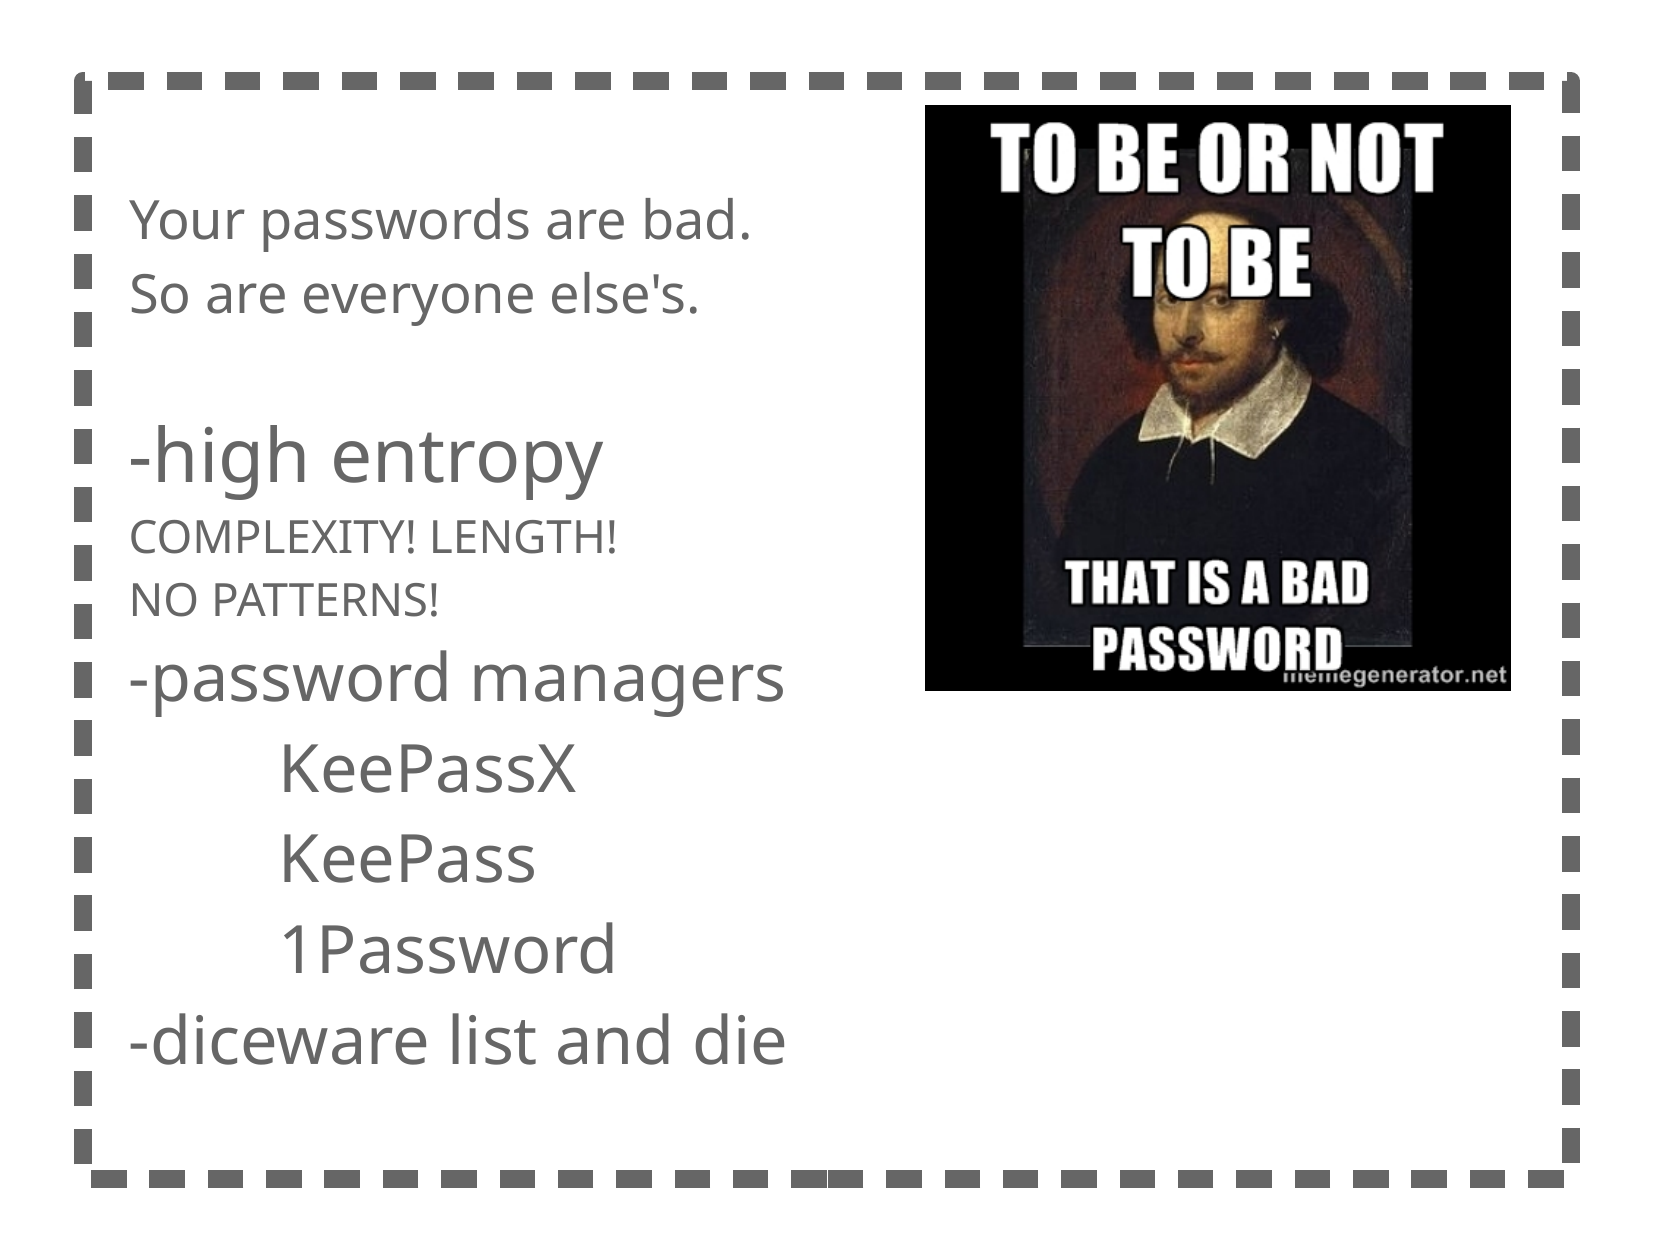

#
Your passwords are bad.
So are everyone else's.
-high entropy
COMPLEXITY! LENGTH!
NO PATTERNS!
-password managers
		KeePassX
		KeePass
		1Password
-diceware list and die